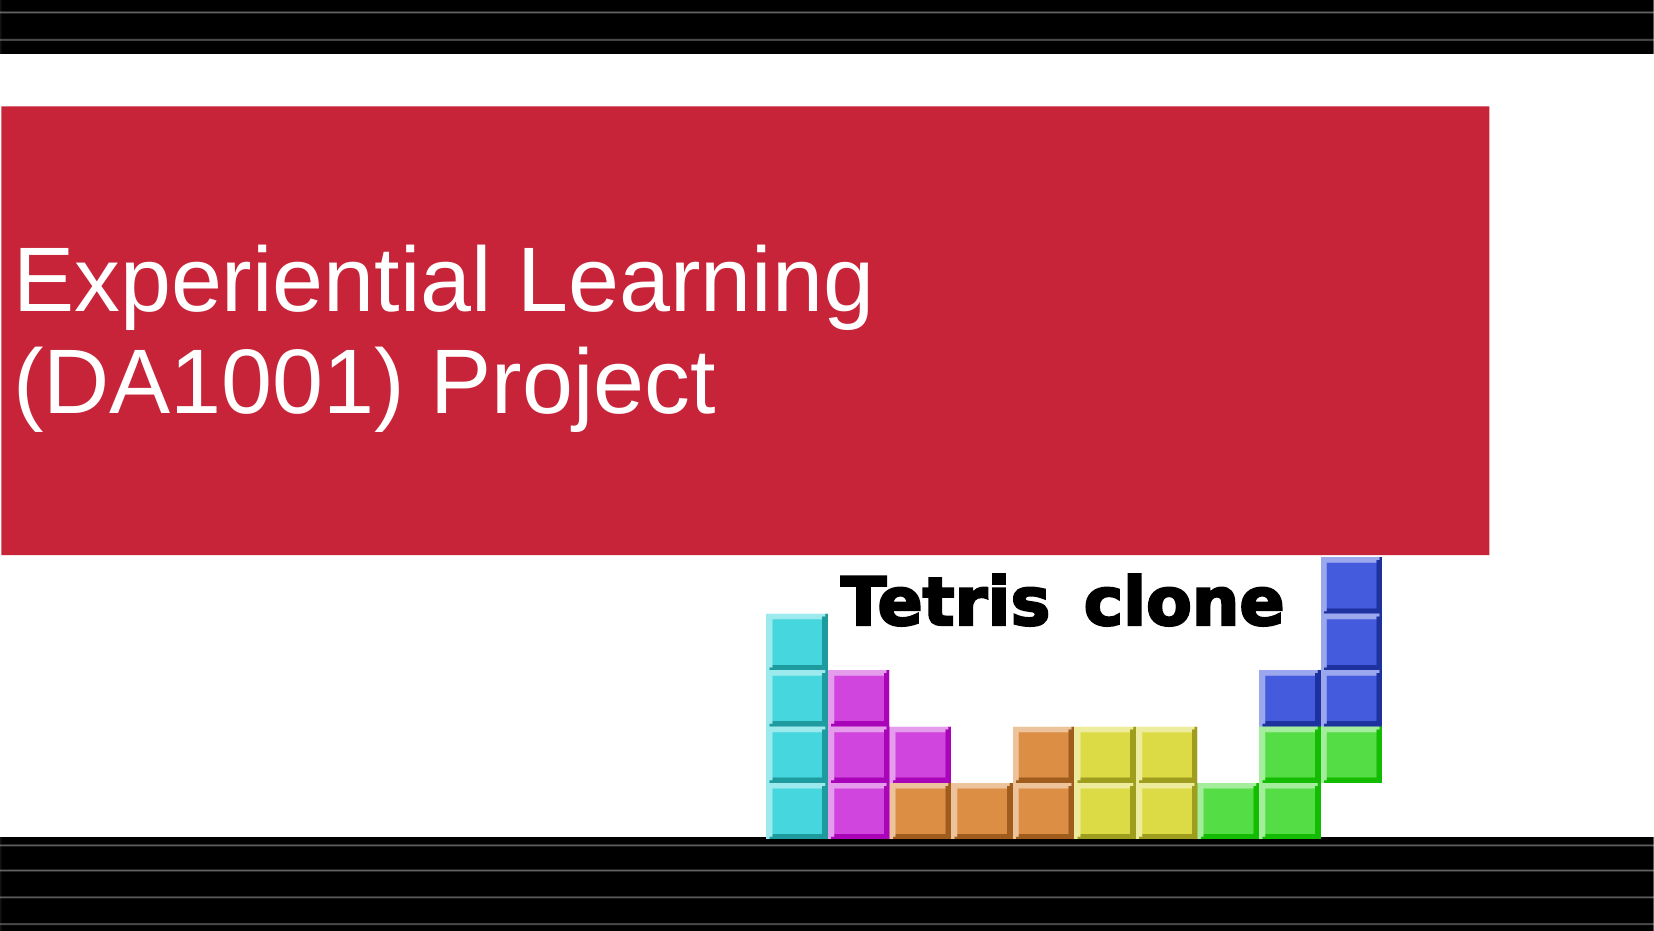

# Experiential Learning (DA1001) Project
Tetris clone